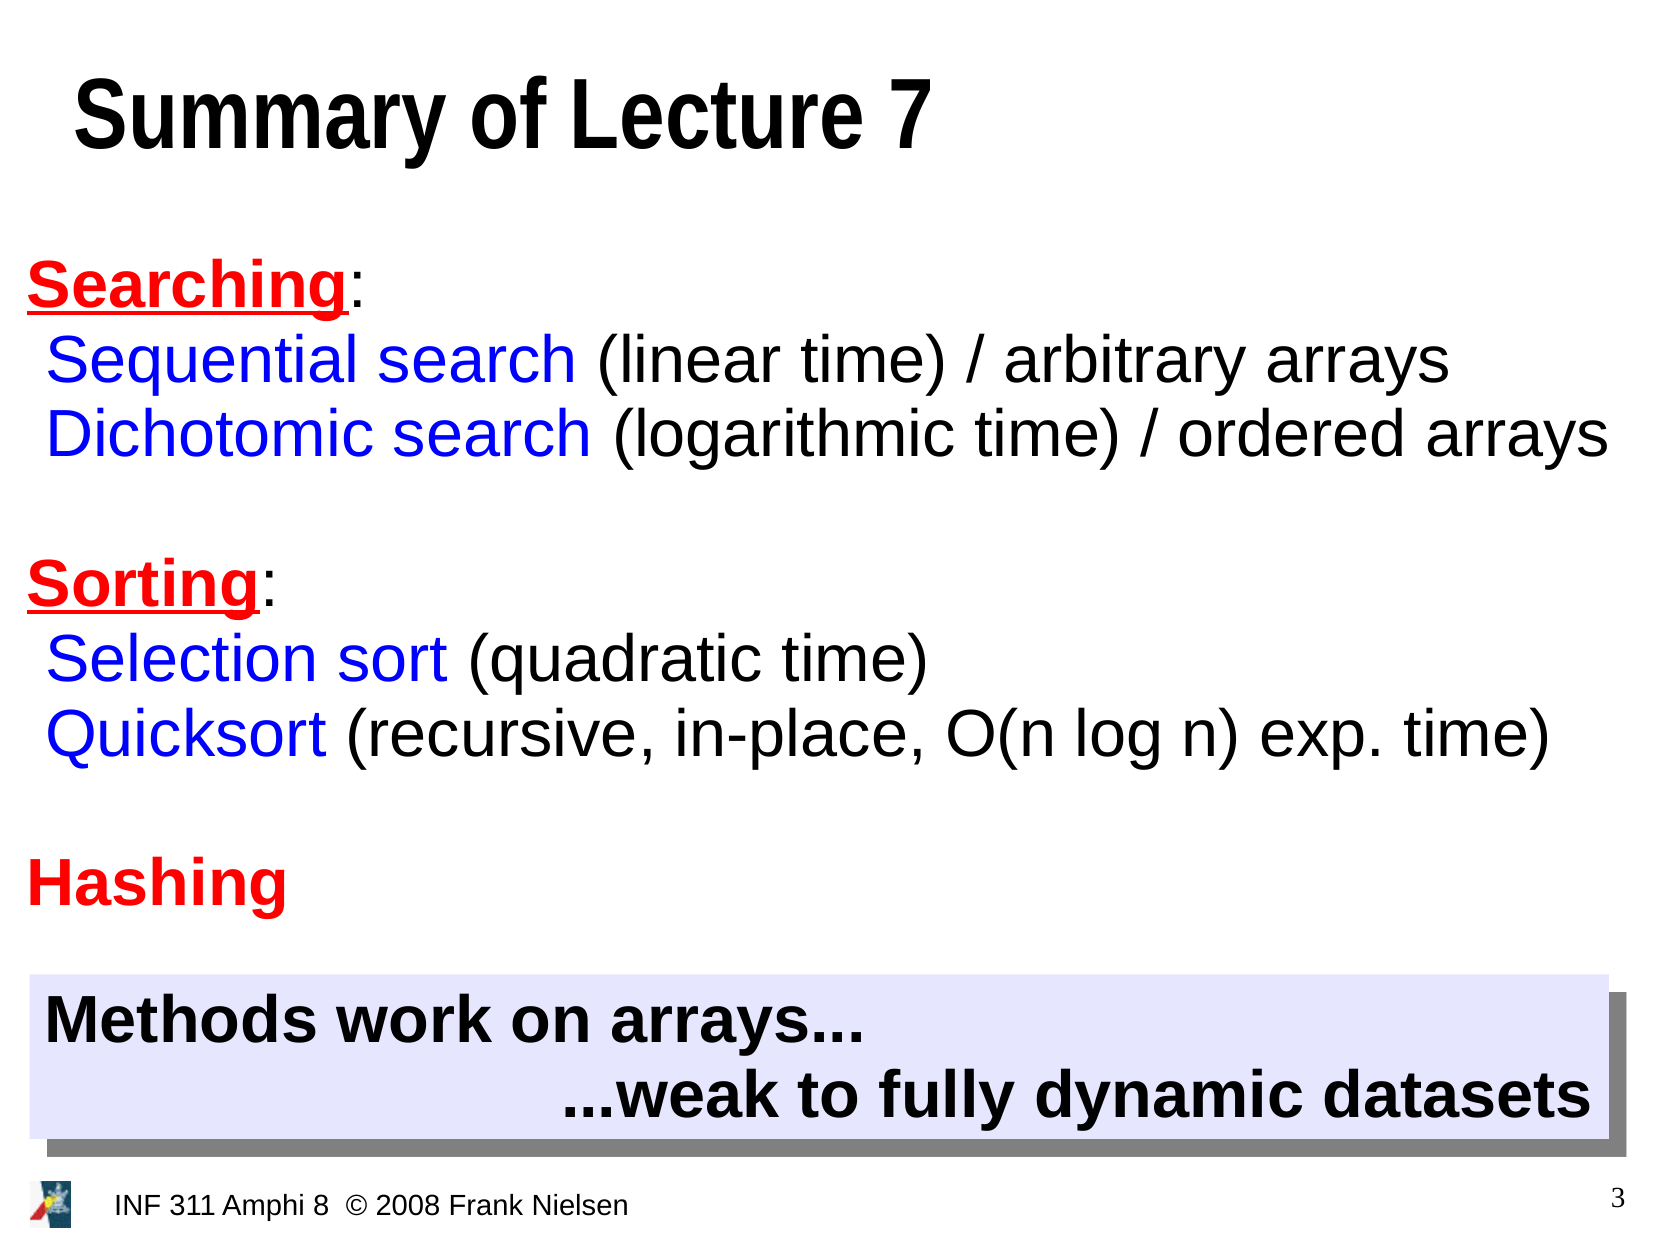

Summary of Lecture 7
Searching:
 Sequential search (linear time) / arbitrary arrays
 Dichotomic search (logarithmic time) / ordered arrays
Sorting:
 Selection sort (quadratic time)
 Quicksort (recursive, in-place, O(n log n) exp. time)
Hashing
Methods work on arrays...
							...weak to fully dynamic datasets